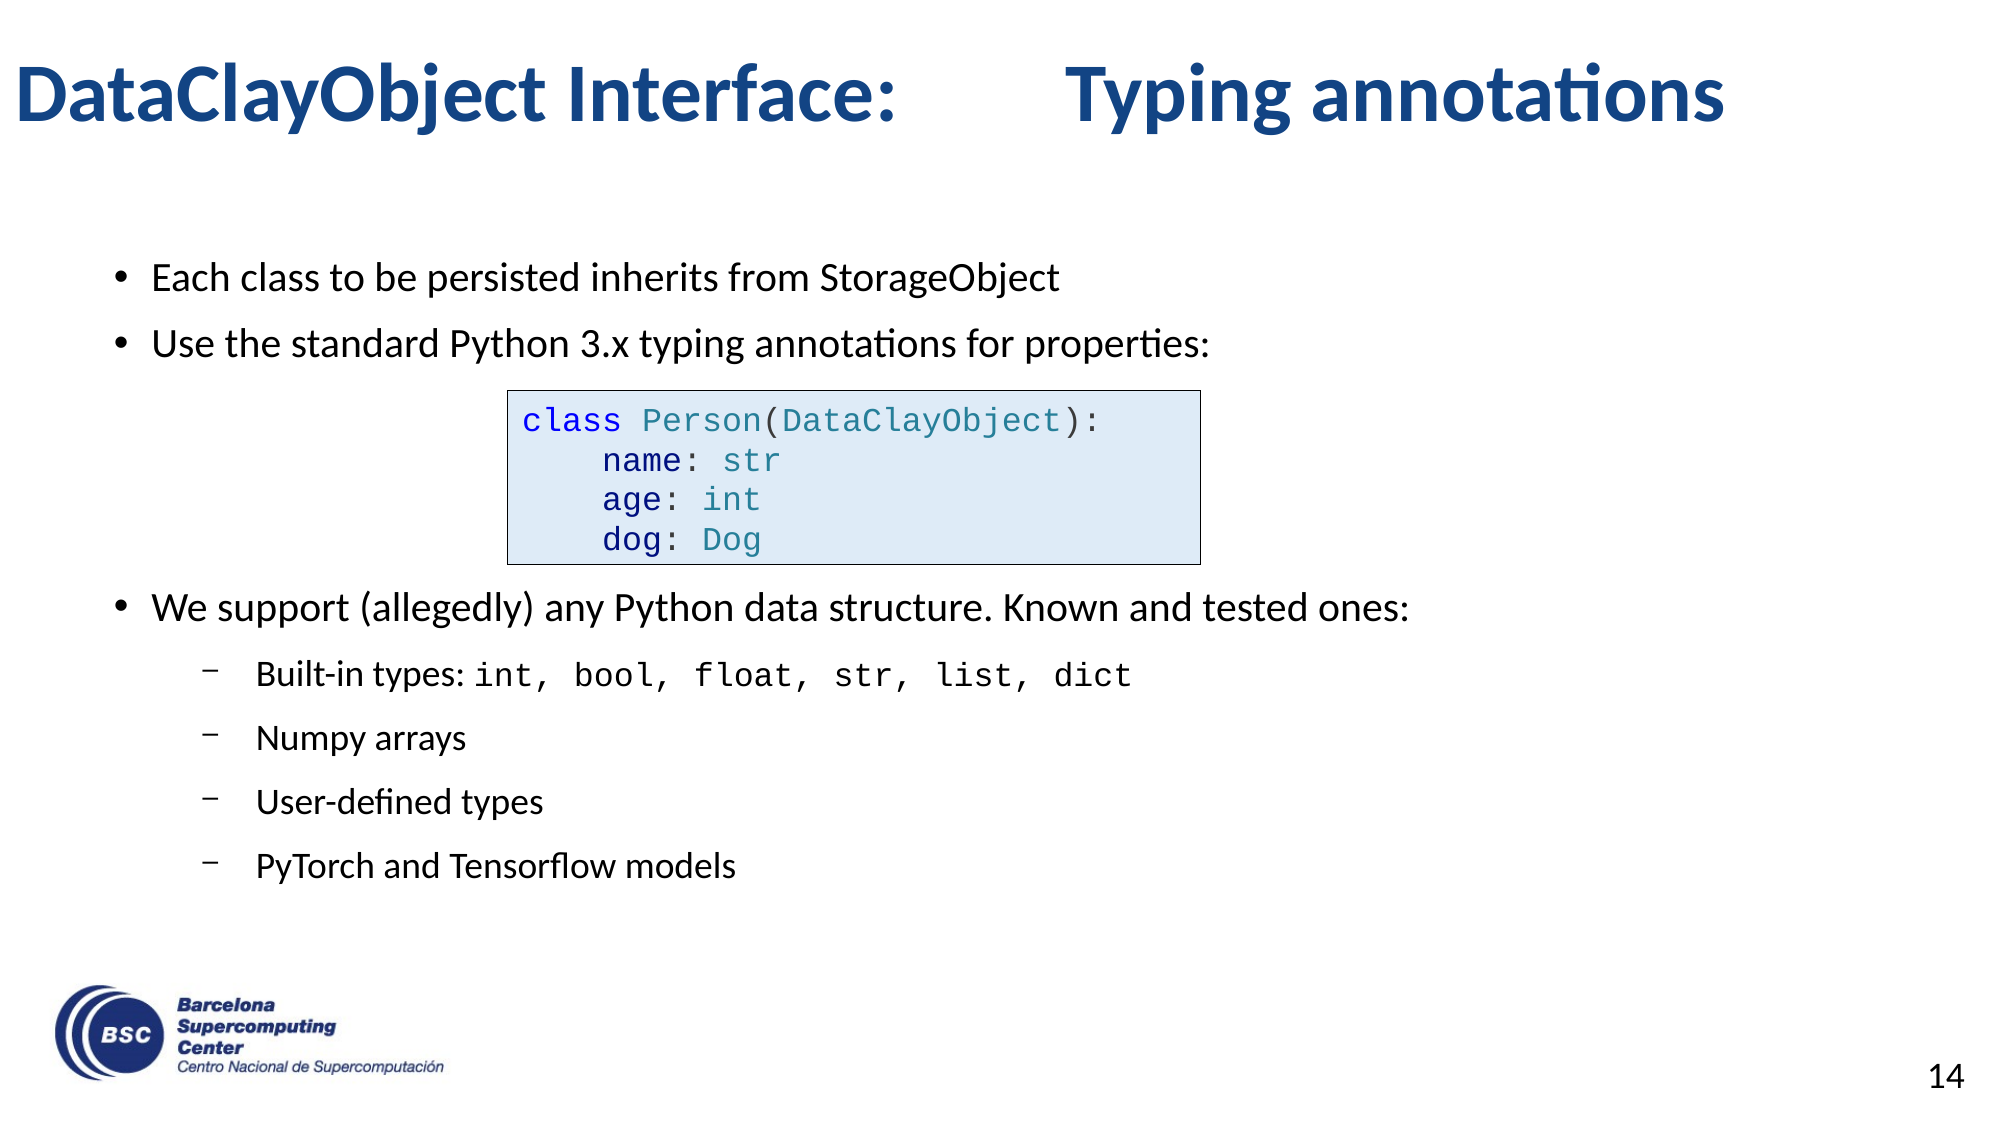

# DataClayObject Interface: 	Typing annotations
Each class to be persisted inherits from StorageObject
Use the standard Python 3.x typing annotations for properties:
We support (allegedly) any Python data structure. Known and tested ones:
Built-in types: int, bool, float, str, list, dict
Numpy arrays
User-defined types
PyTorch and Tensorflow models
class Person(DataClayObject):
 name: str
 age: int
 dog: Dog